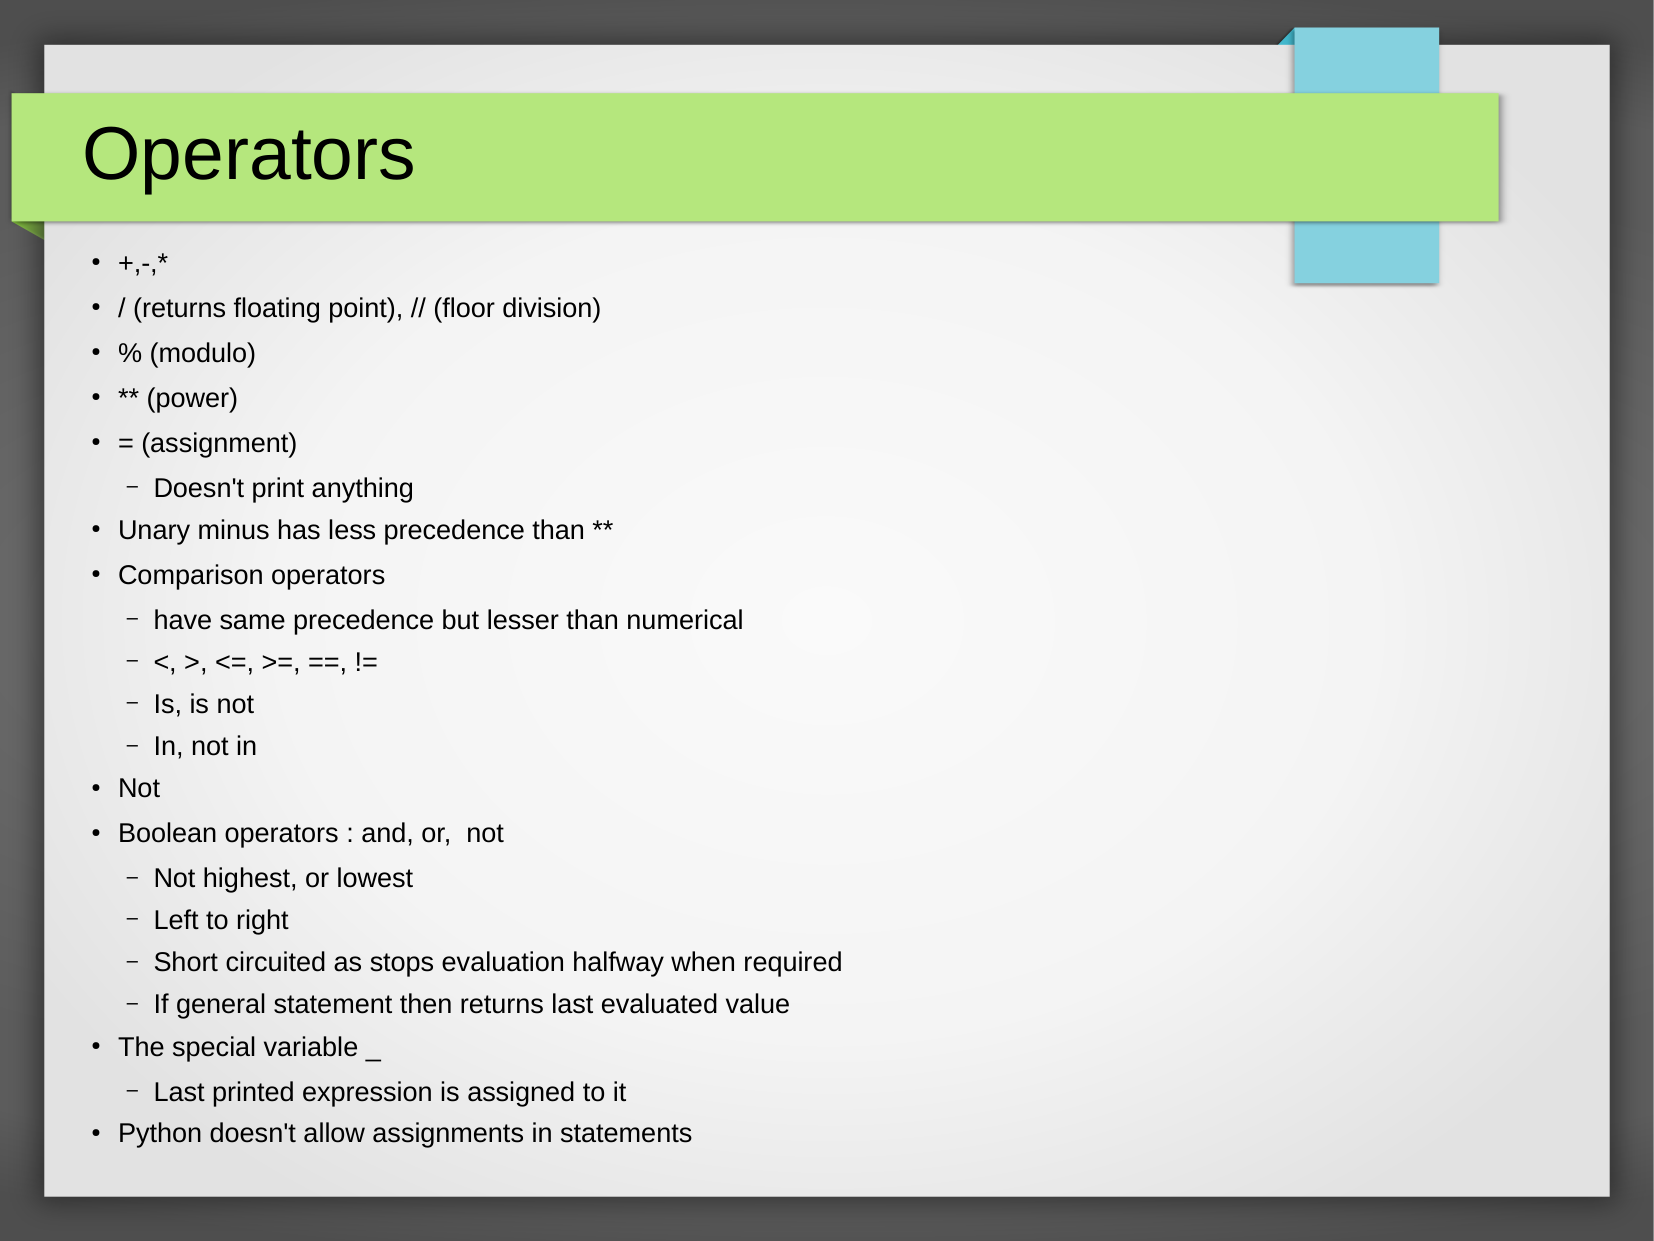

# Operators
+,-,*
/ (returns floating point), // (floor division)
% (modulo)
** (power)
= (assignment)
Doesn't print anything
Unary minus has less precedence than **
Comparison operators
have same precedence but lesser than numerical
<, >, <=, >=, ==, !=
Is, is not
In, not in
Not
Boolean operators : and, or, not
Not highest, or lowest
Left to right
Short circuited as stops evaluation halfway when required
If general statement then returns last evaluated value
The special variable _
Last printed expression is assigned to it
Python doesn't allow assignments in statements